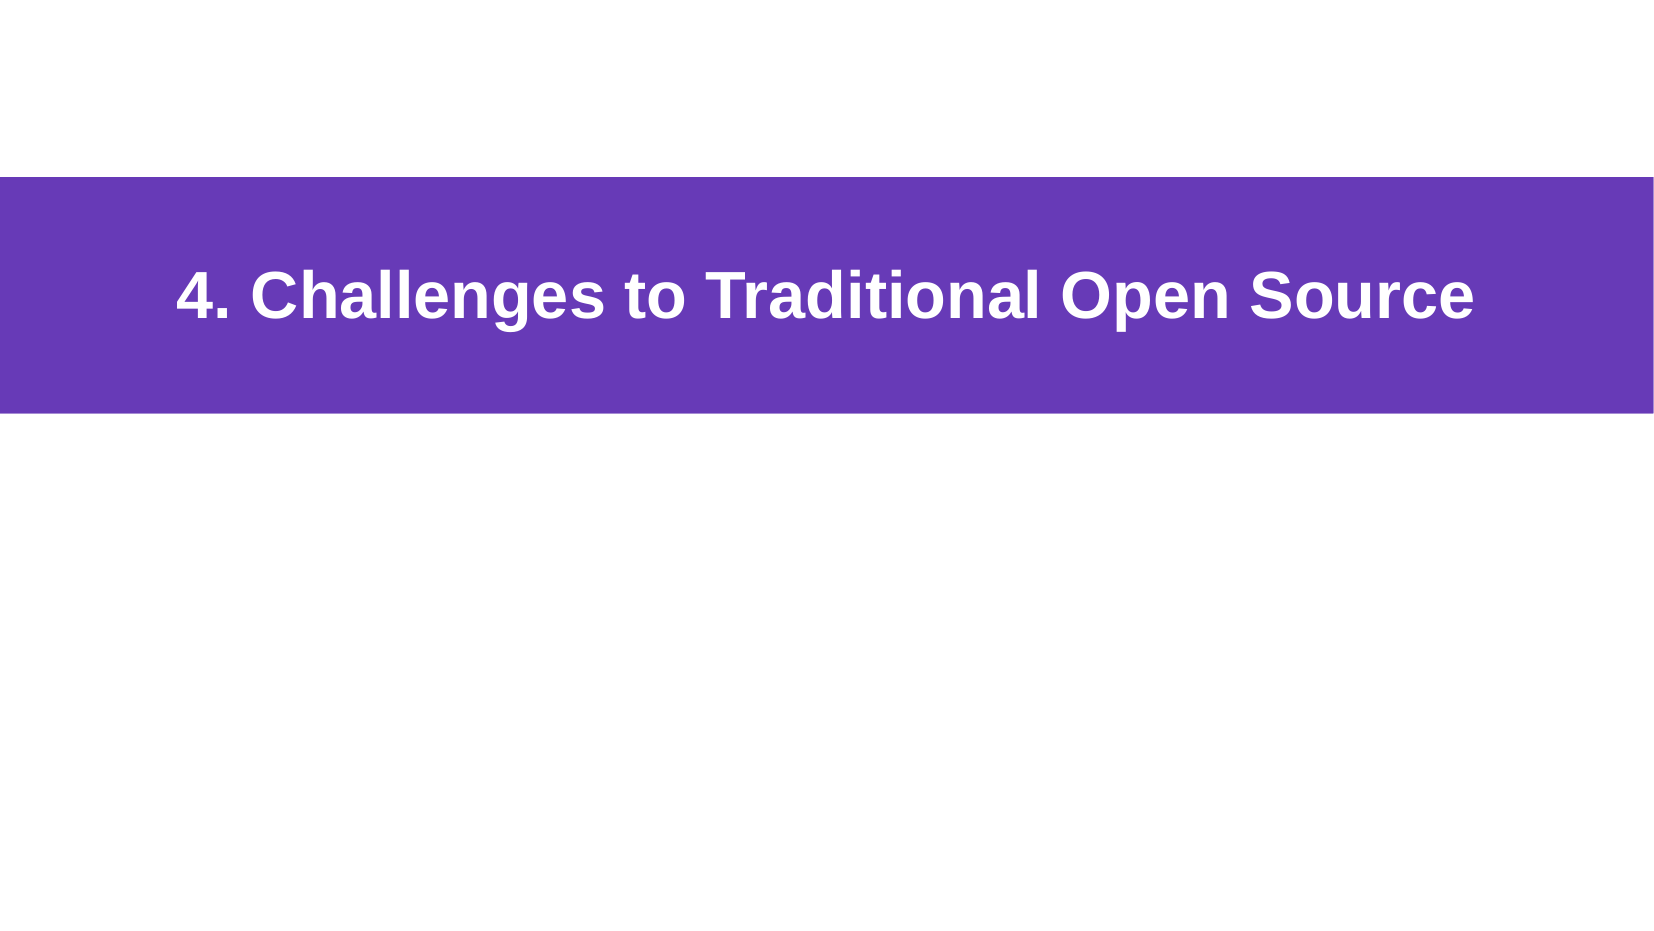

# A (very) short history
4. Challenges to Traditional Open Source